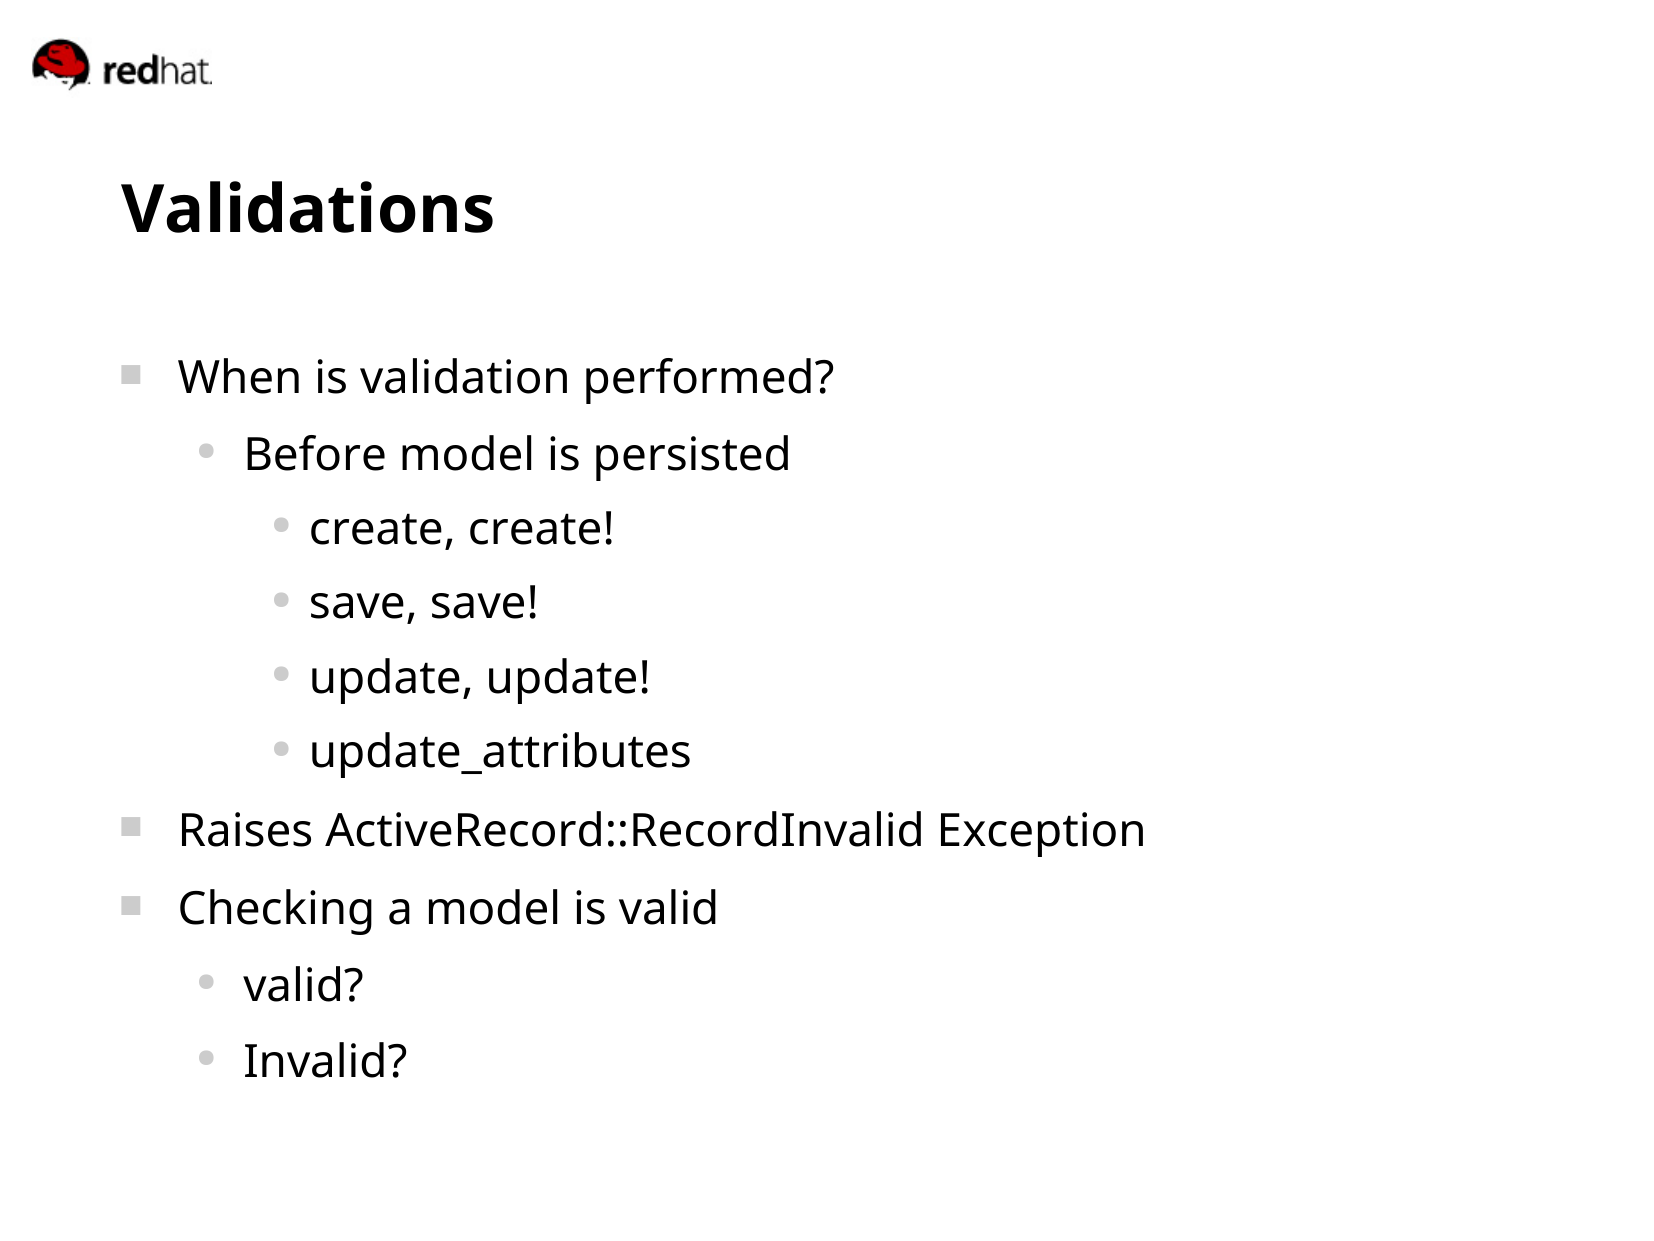

# Validations
When is validation performed?
Before model is persisted
create, create!
save, save!
update, update!
update_attributes
Raises ActiveRecord::RecordInvalid Exception
Checking a model is valid
valid?
Invalid?